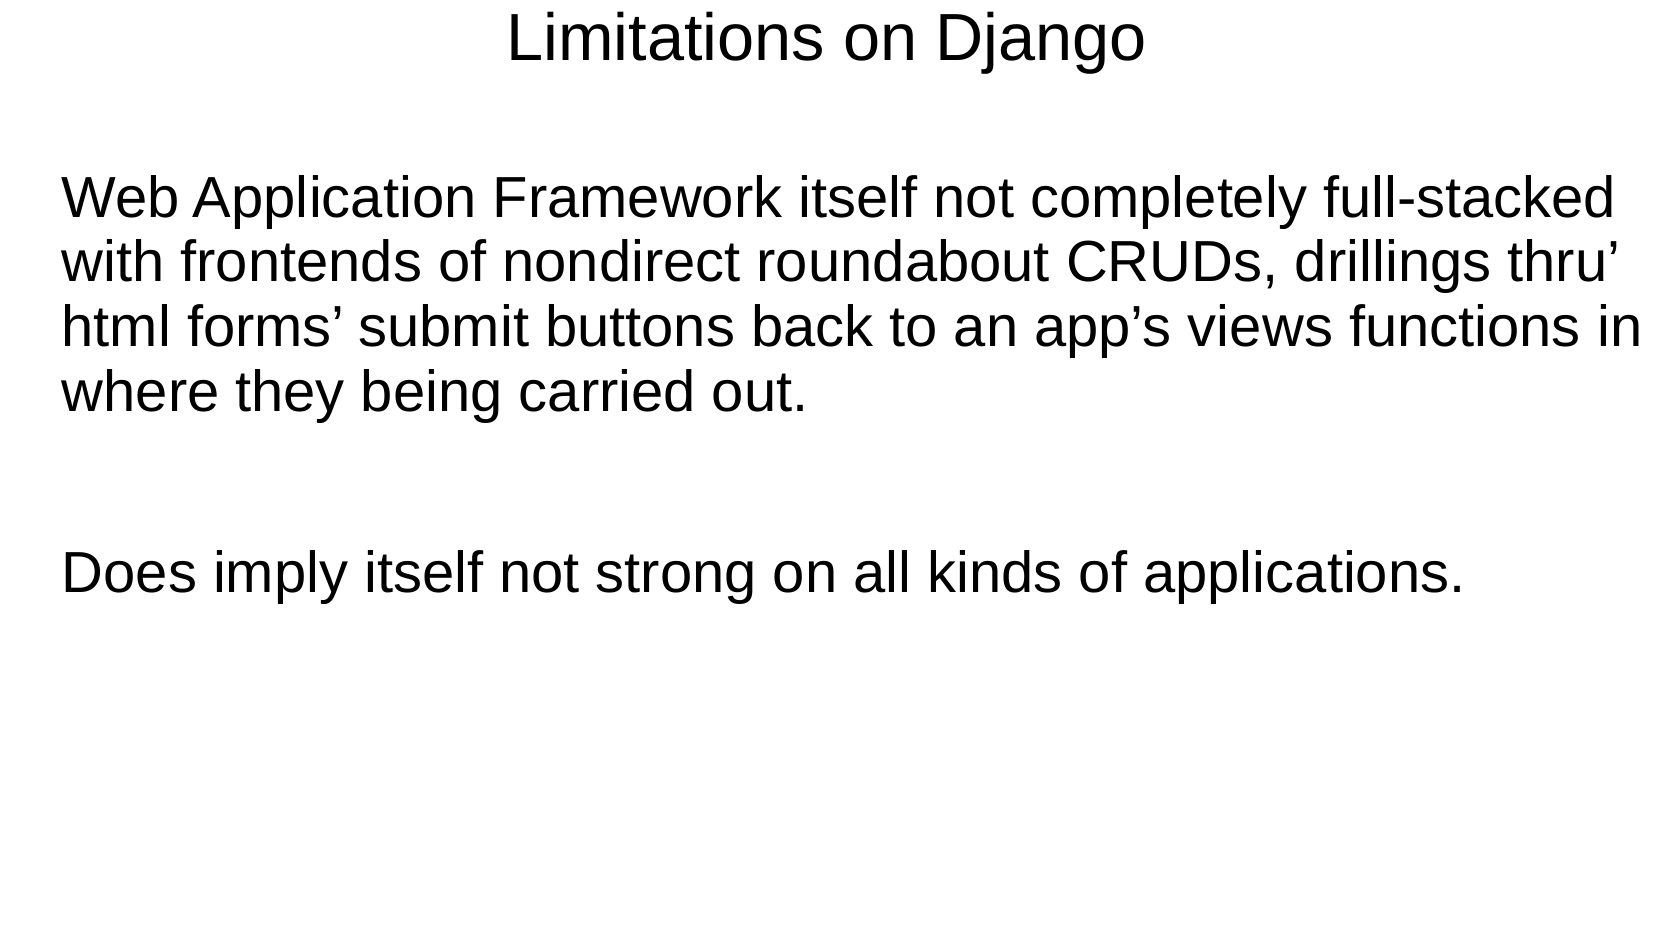

# Limitations on Django
Web Application Framework itself not completely full-stacked with frontends of nondirect roundabout CRUDs, drillings thru’ html forms’ submit buttons back to an app’s views functions in where they being carried out.
Does imply itself not strong on all kinds of applications.